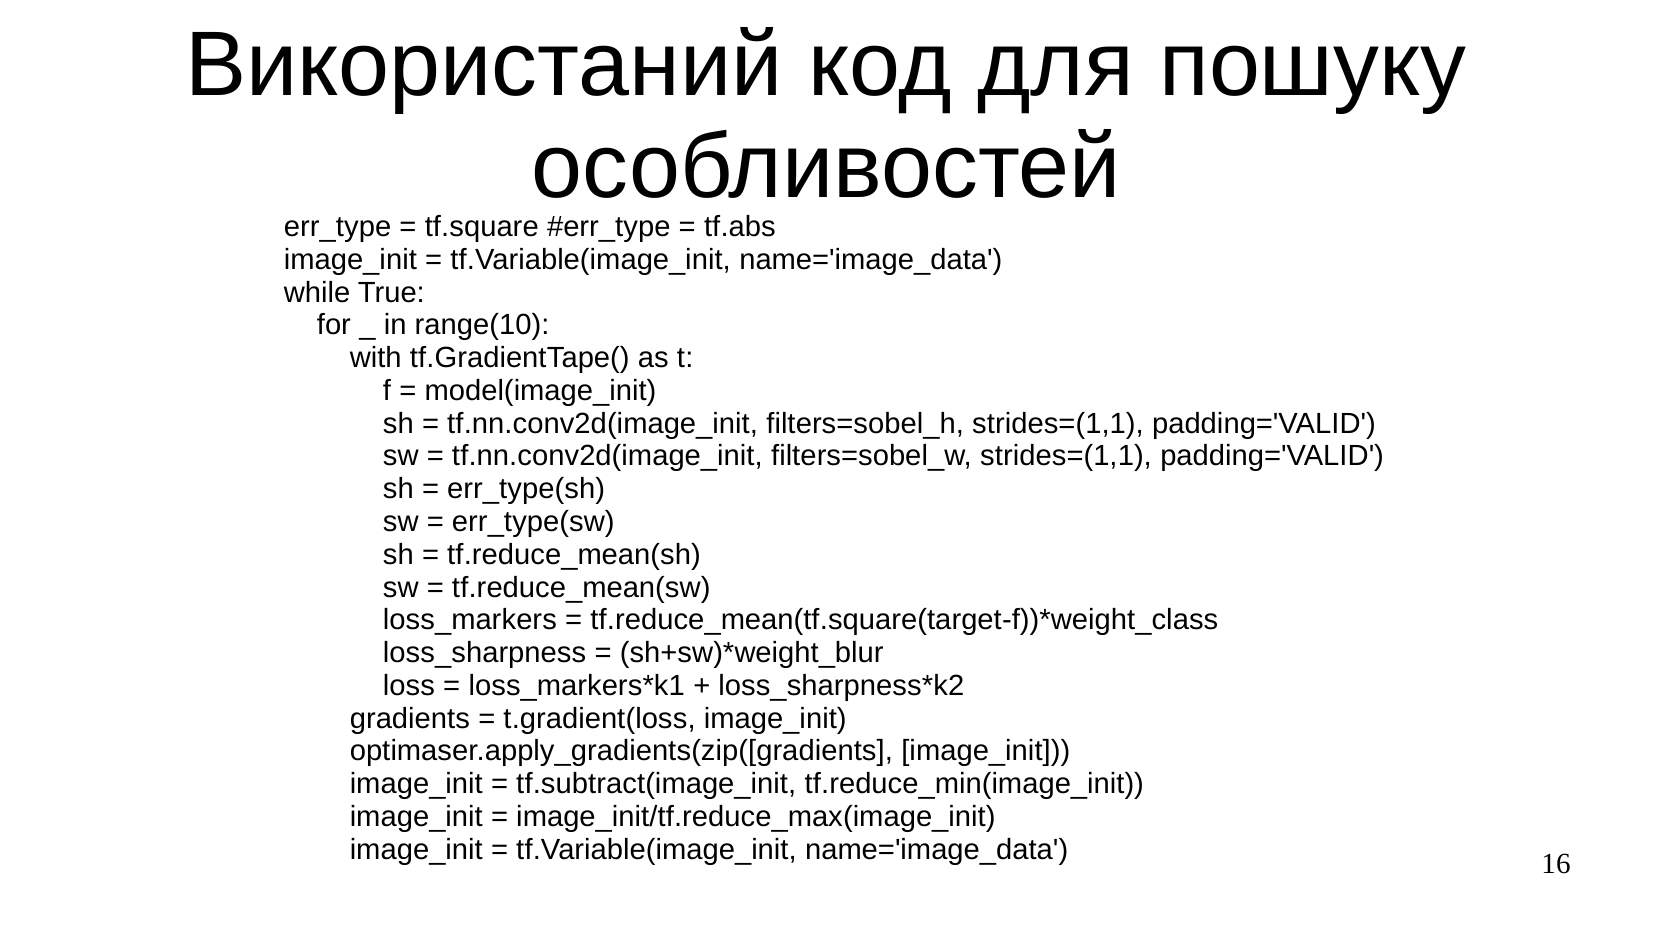

# Використаний код для пошуку особливостей
 err_type = tf.square #err_type = tf.abs
 image_init = tf.Variable(image_init, name='image_data')
 while True:
 for _ in range(10):
 with tf.GradientTape() as t:
 f = model(image_init)
 sh = tf.nn.conv2d(image_init, filters=sobel_h, strides=(1,1), padding='VALID')
 sw = tf.nn.conv2d(image_init, filters=sobel_w, strides=(1,1), padding='VALID')
 sh = err_type(sh)
 sw = err_type(sw)
 sh = tf.reduce_mean(sh)
 sw = tf.reduce_mean(sw)
 loss_markers = tf.reduce_mean(tf.square(target-f))*weight_class
 loss_sharpness = (sh+sw)*weight_blur
 loss = loss_markers*k1 + loss_sharpness*k2
 gradients = t.gradient(loss, image_init)
 optimaser.apply_gradients(zip([gradients], [image_init]))
 image_init = tf.subtract(image_init, tf.reduce_min(image_init))
 image_init = image_init/tf.reduce_max(image_init)
 image_init = tf.Variable(image_init, name='image_data')
16